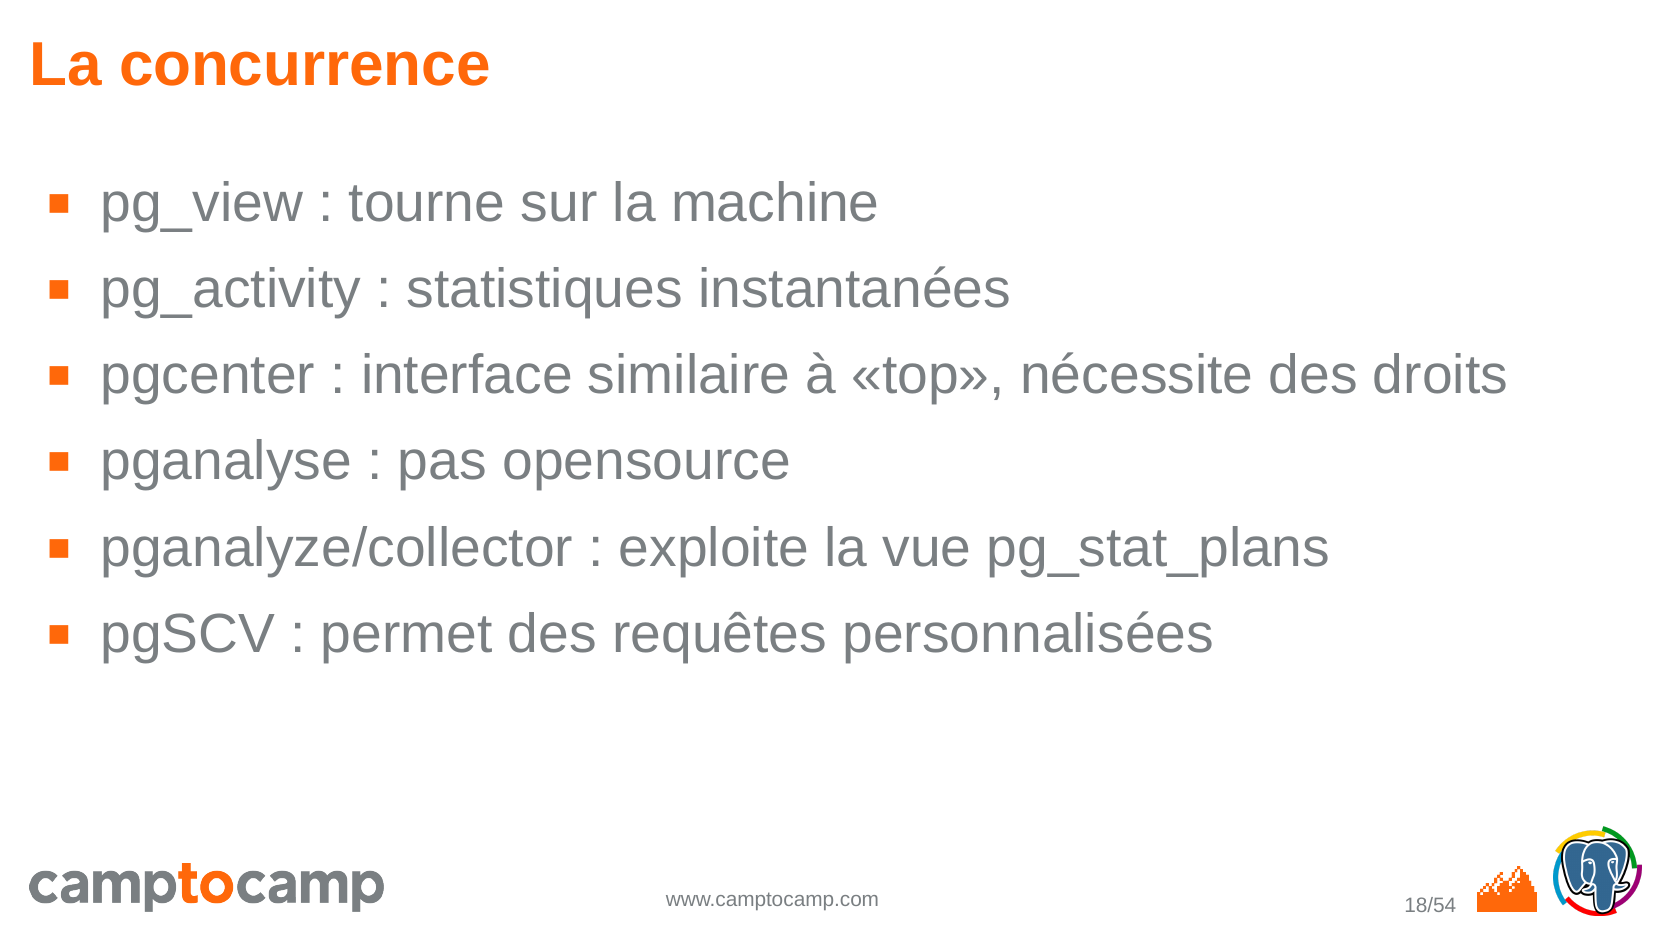

# La concurrence
pg_view : tourne sur la machine
pg_activity : statistiques instantanées
pgcenter : interface similaire à «top», nécessite des droits
pganalyse : pas opensource
pganalyze/collector : exploite la vue pg_stat_plans
pgSCV : permet des requêtes personnalisées